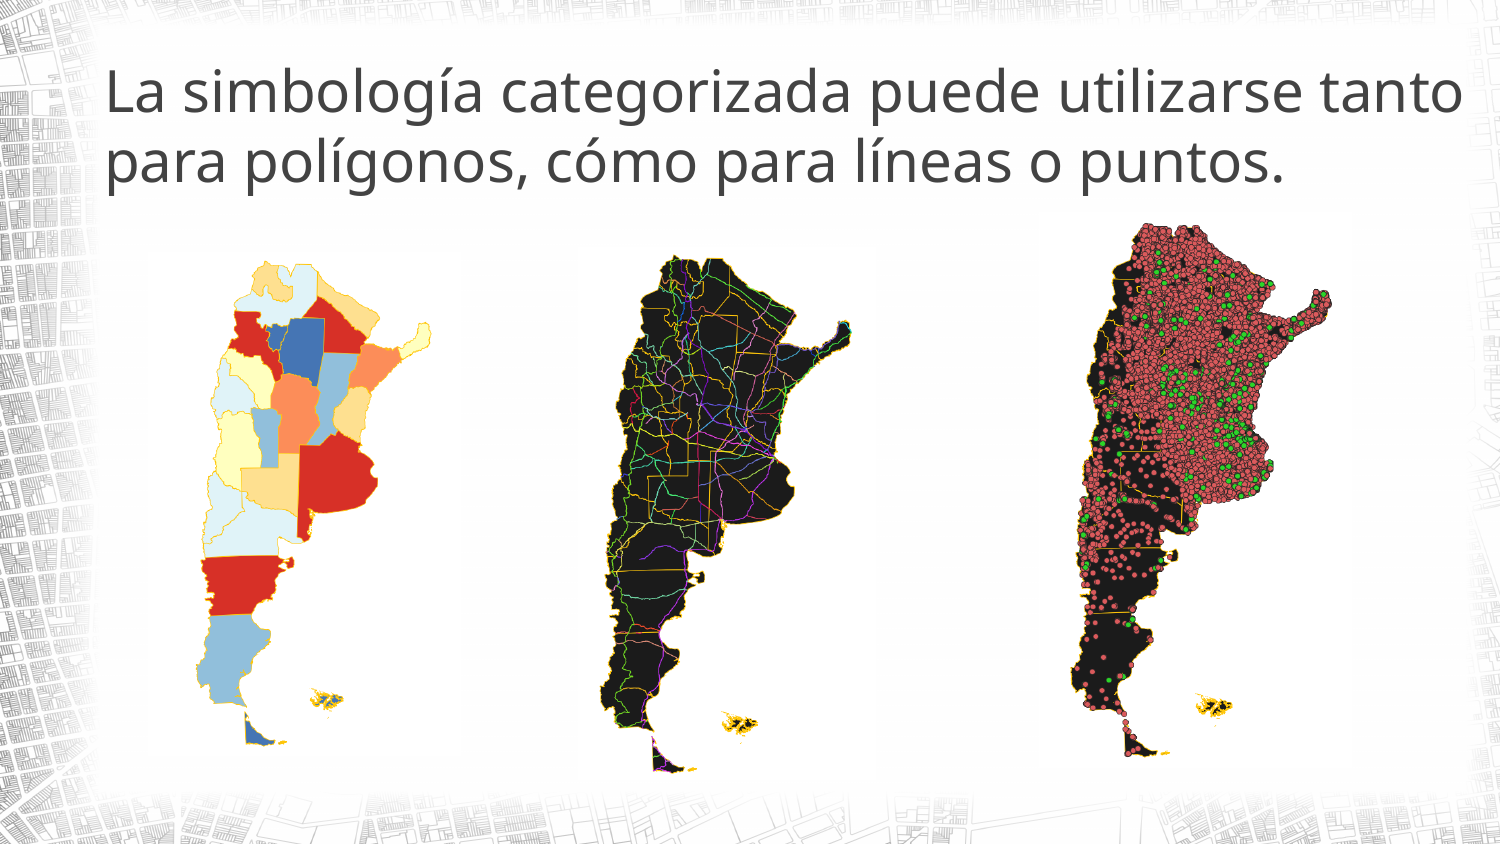

La simbología categorizada puede utilizarse tanto para polígonos, cómo para líneas o puntos.